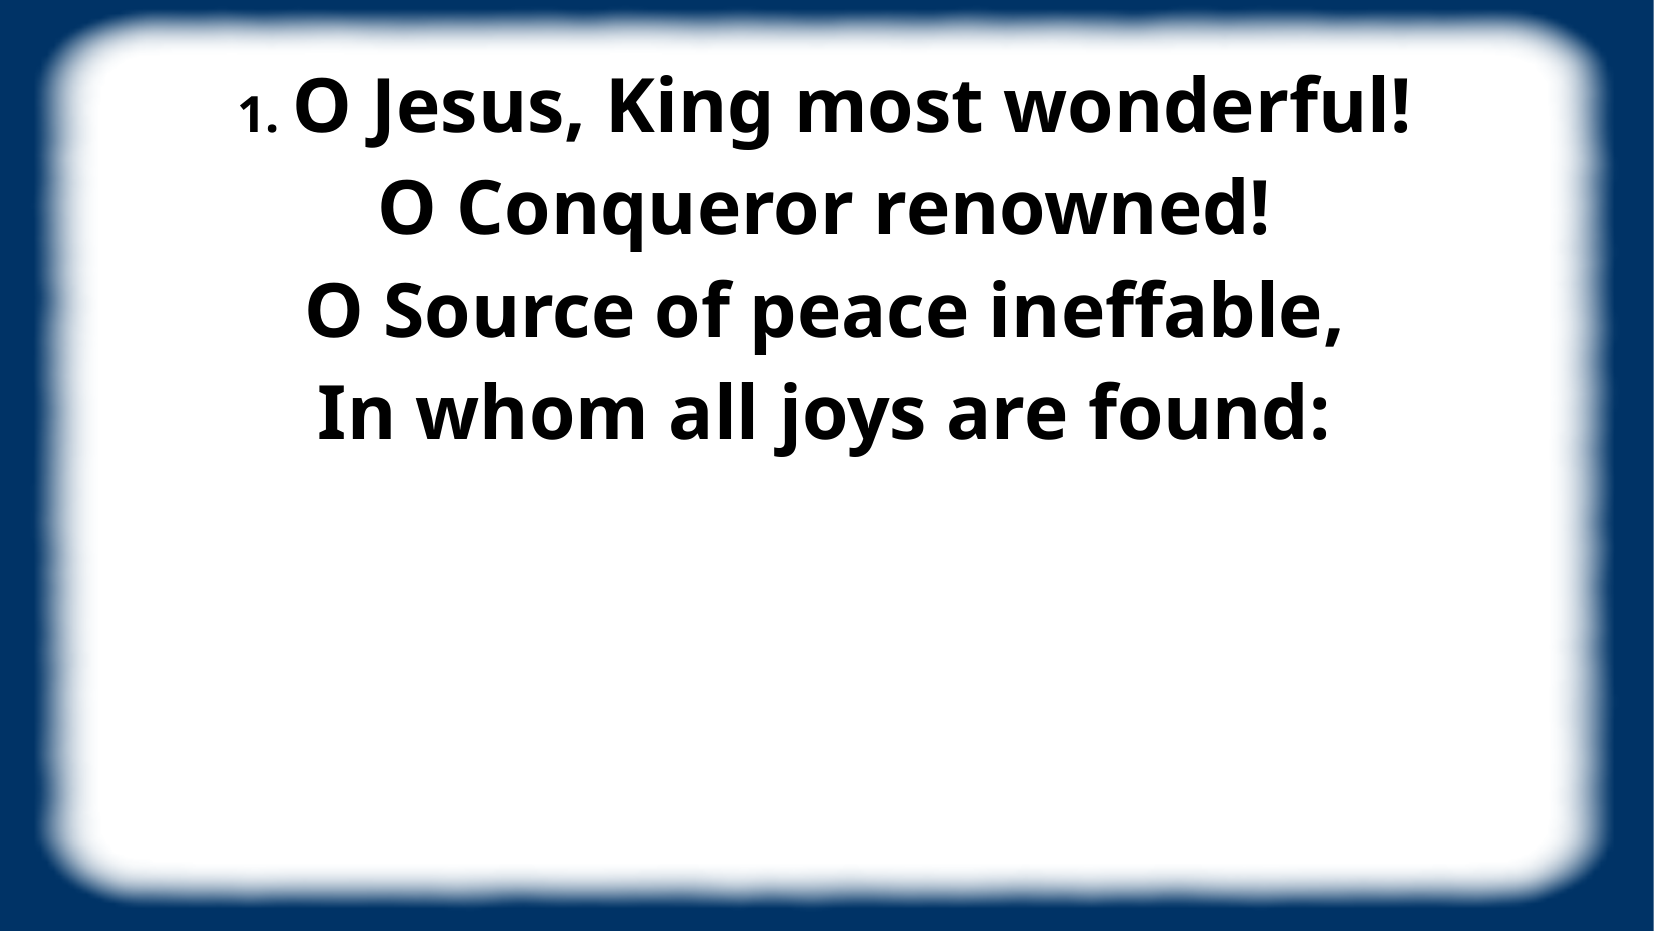

1. O Jesus, King most wonderful!
O Conqueror renowned!
O Source of peace ineffable,
In whom all joys are found: